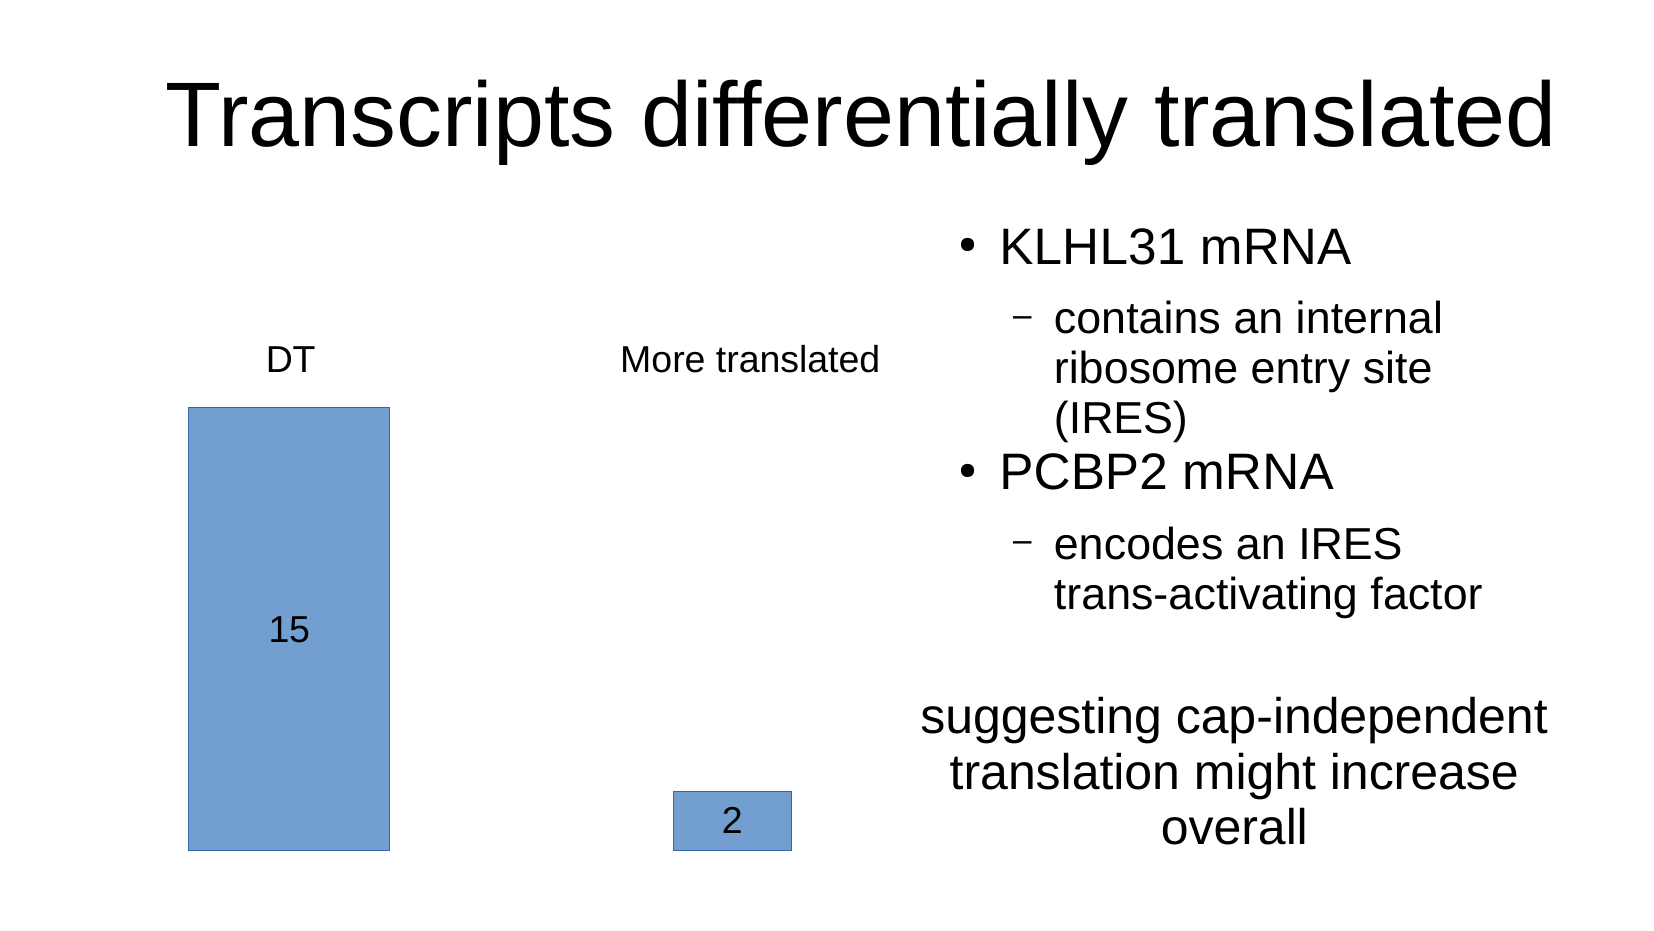

# Transcripts differentially translated
KLHL31 mRNA
contains an internal ribosome entry site (IRES)
PCBP2 mRNA
encodes an IRES trans-activating factor
DT
More translated
15
suggesting cap-independent translation might increase overall
2